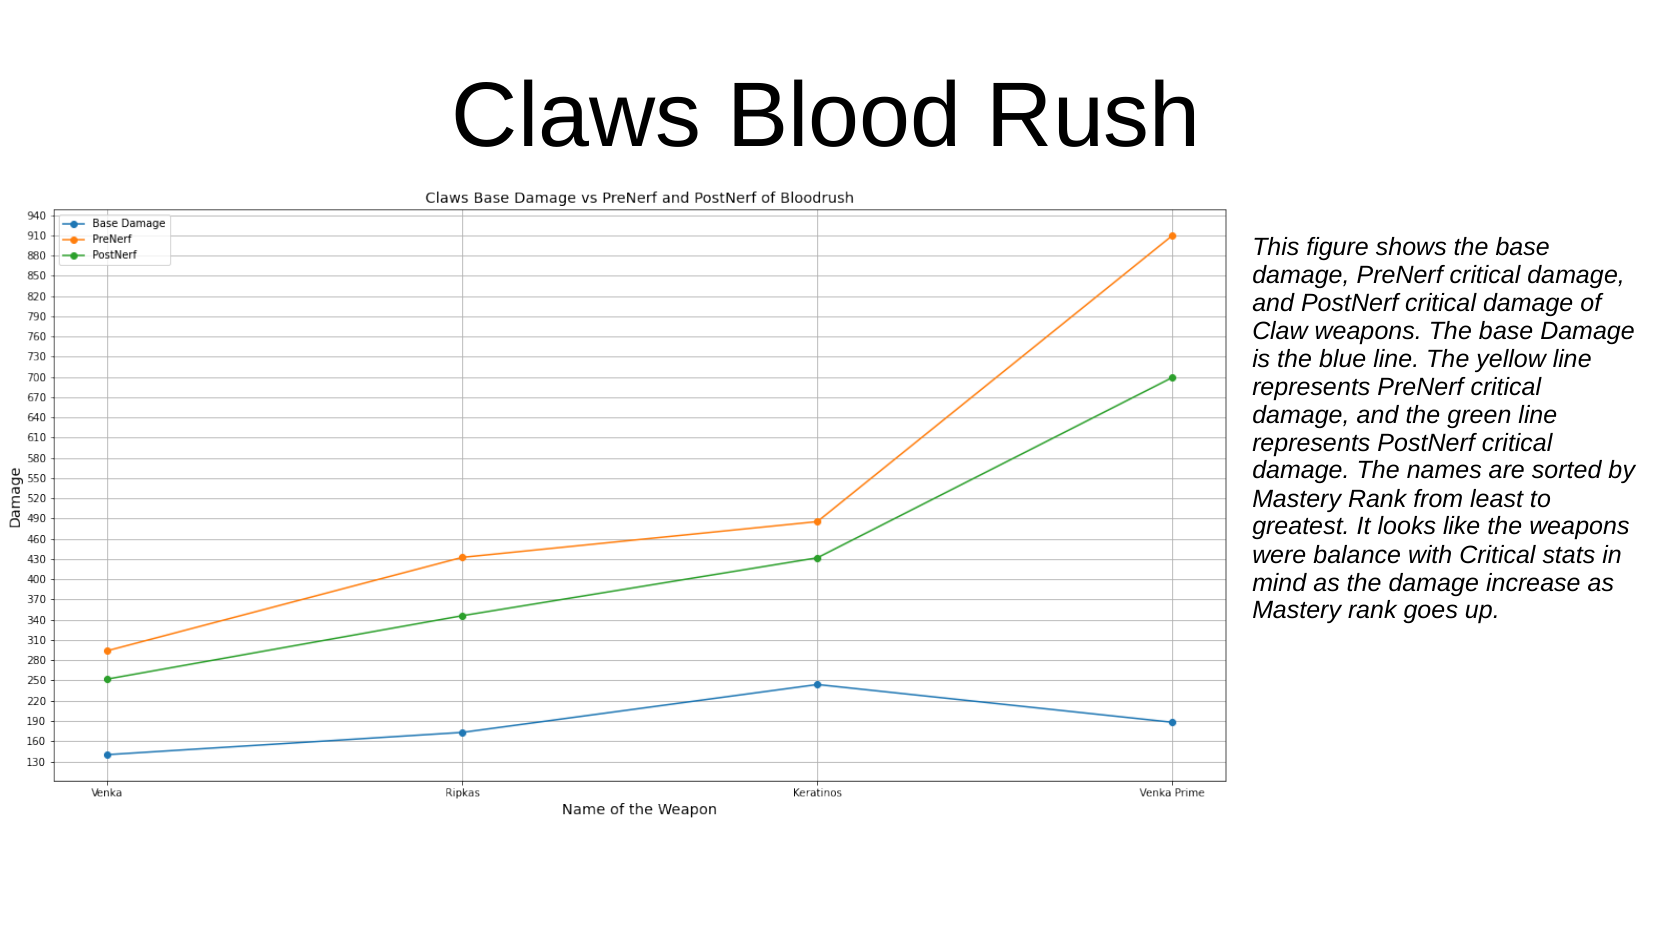

# Claws Blood Rush
This figure shows the base damage, PreNerf critical damage, and PostNerf critical damage of Claw weapons. The base Damage is the blue line. The yellow line represents PreNerf critical damage, and the green line represents PostNerf critical damage. The names are sorted by Mastery Rank from least to greatest. It looks like the weapons were balance with Critical stats in mind as the damage increase as Mastery rank goes up.